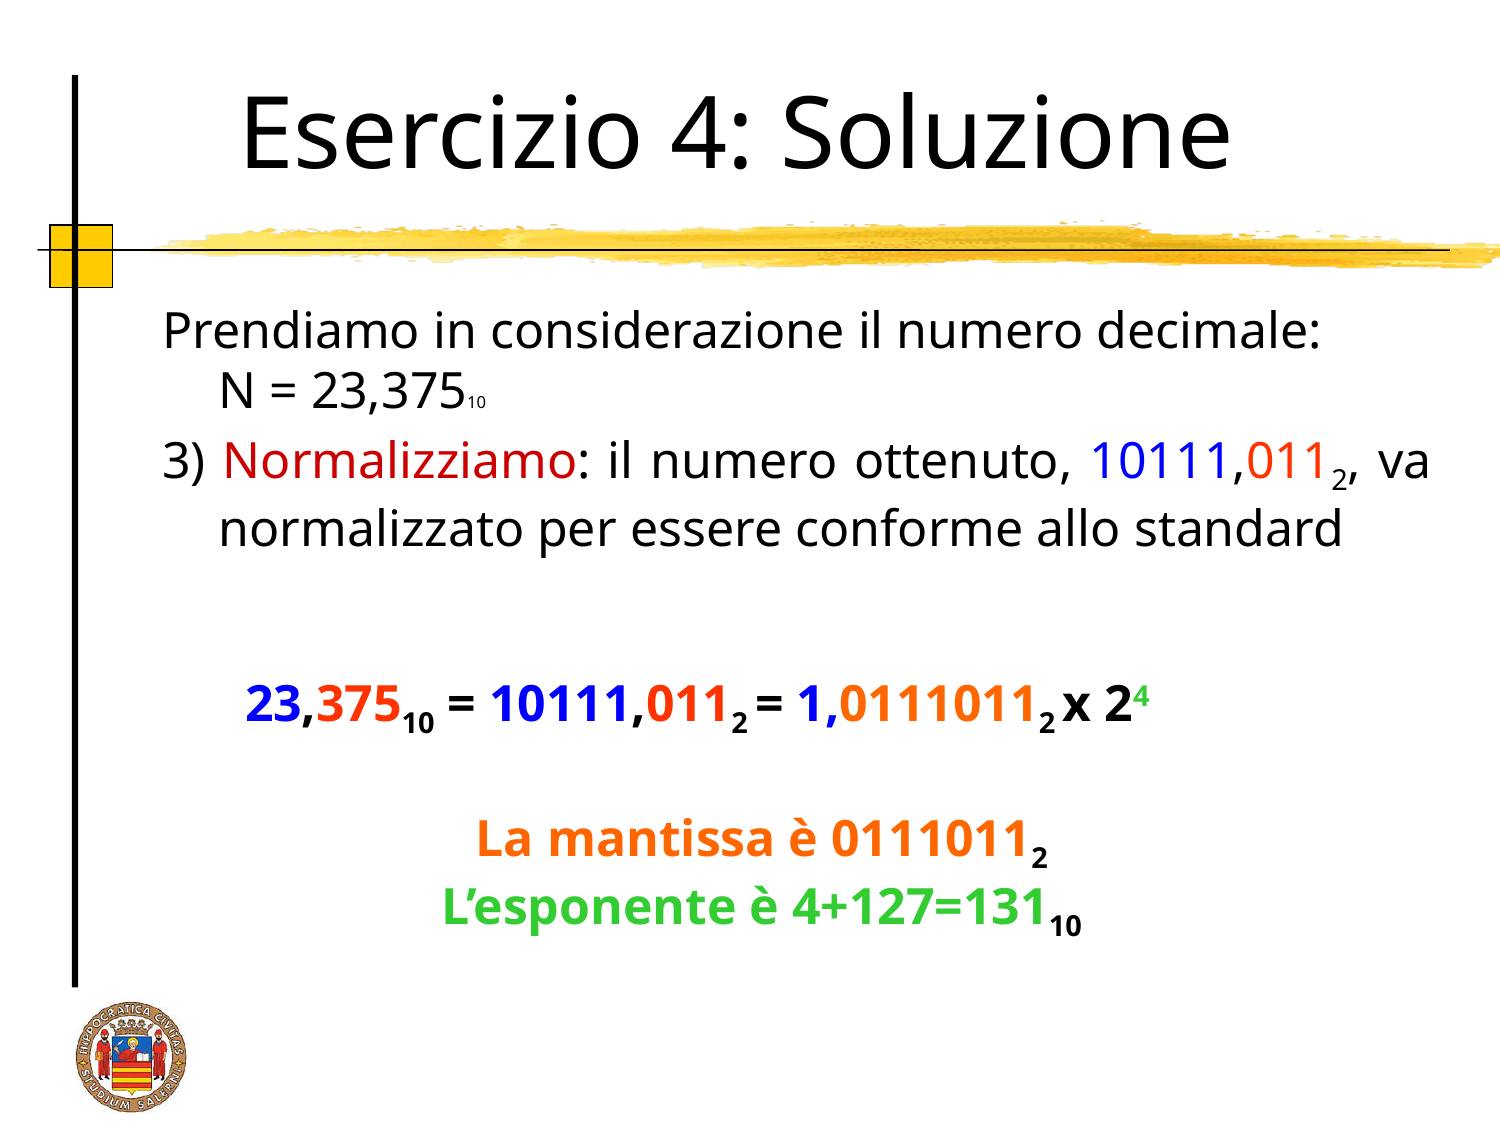

Esercizio 4: Soluzione
# Prendiamo in considerazione il numero decimale: N = 23,37510
3) Normalizziamo: il numero ottenuto, 10111,0112, va normalizzato per essere conforme allo standard
23,37510 = 10111,0112 = 1,01110112 x 24
La mantissa è 01110112
L’esponente è 4+127=13110